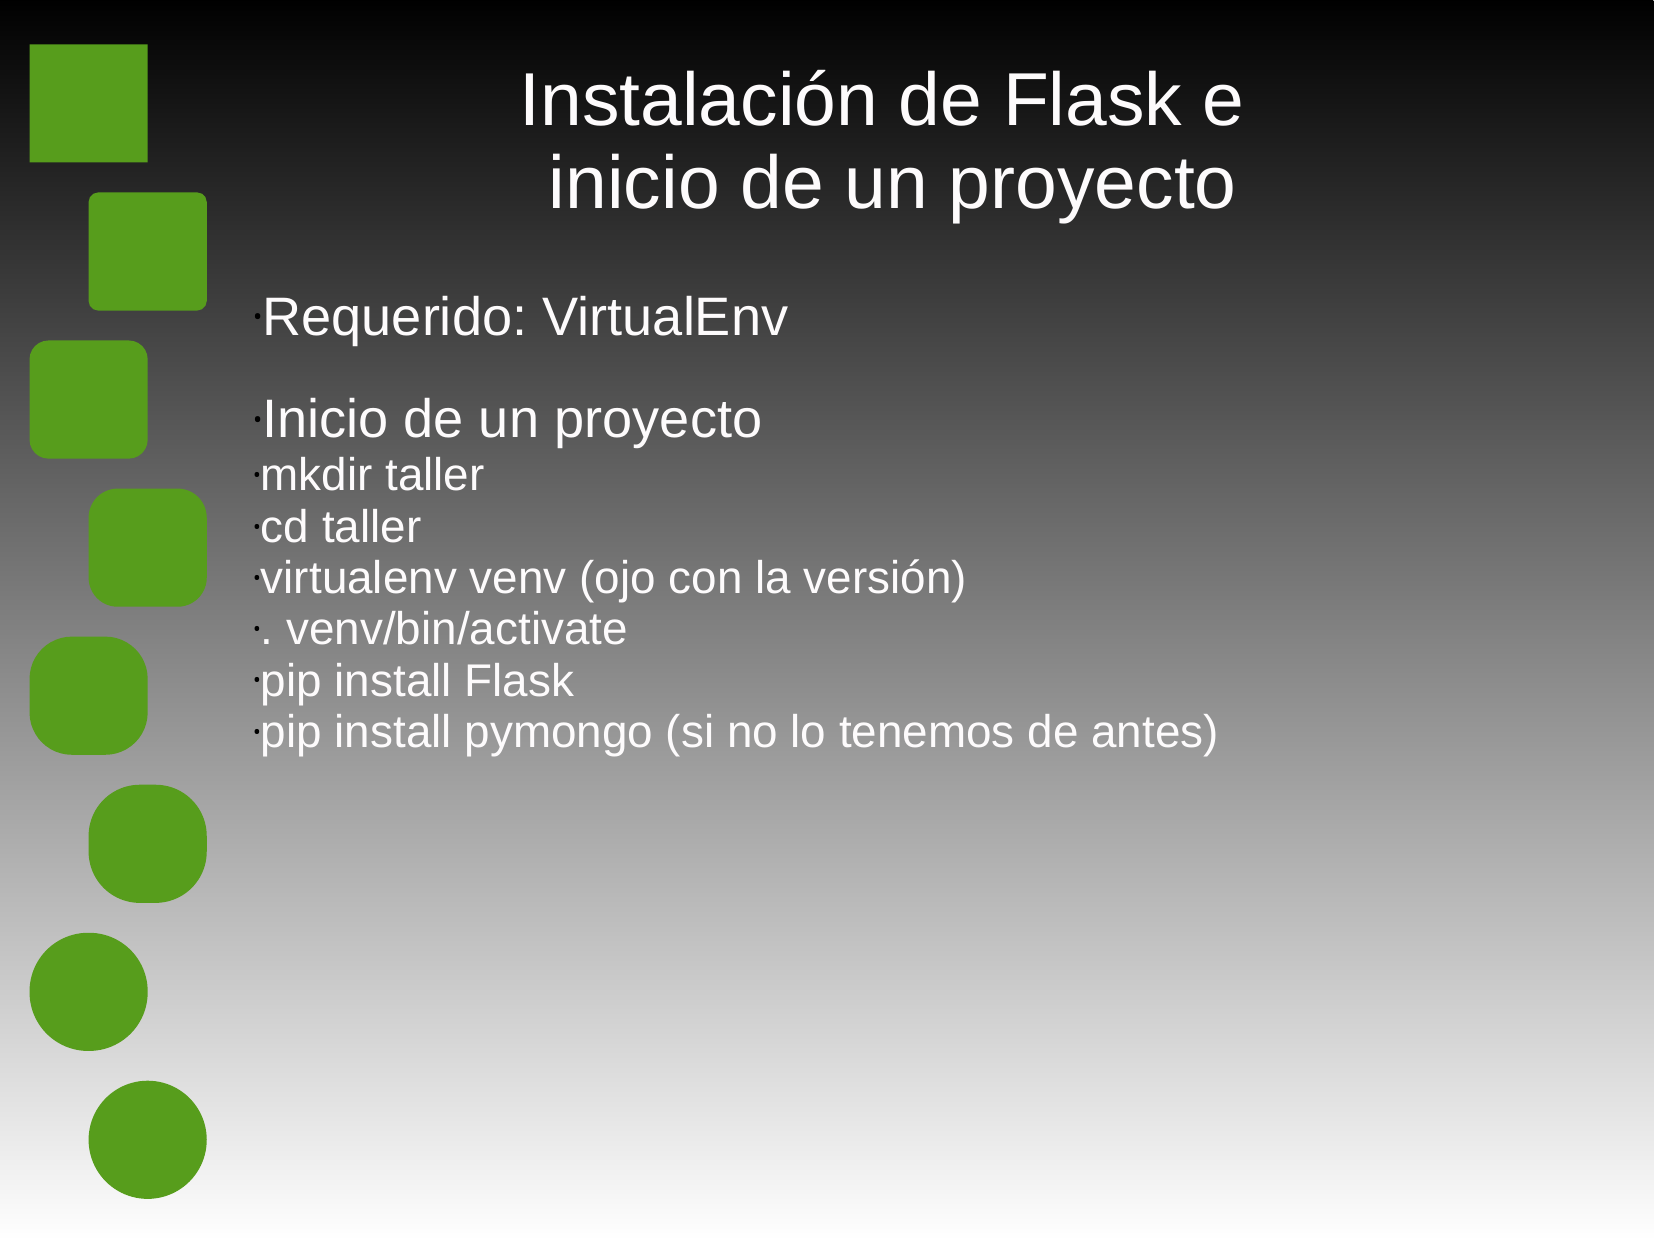

Instalación de Flask e
inicio de un proyecto
Requerido: VirtualEnv
Inicio de un proyecto
mkdir taller
cd taller
virtualenv venv (ojo con la versión)
. venv/bin/activate
pip install Flask
pip install pymongo (si no lo tenemos de antes)